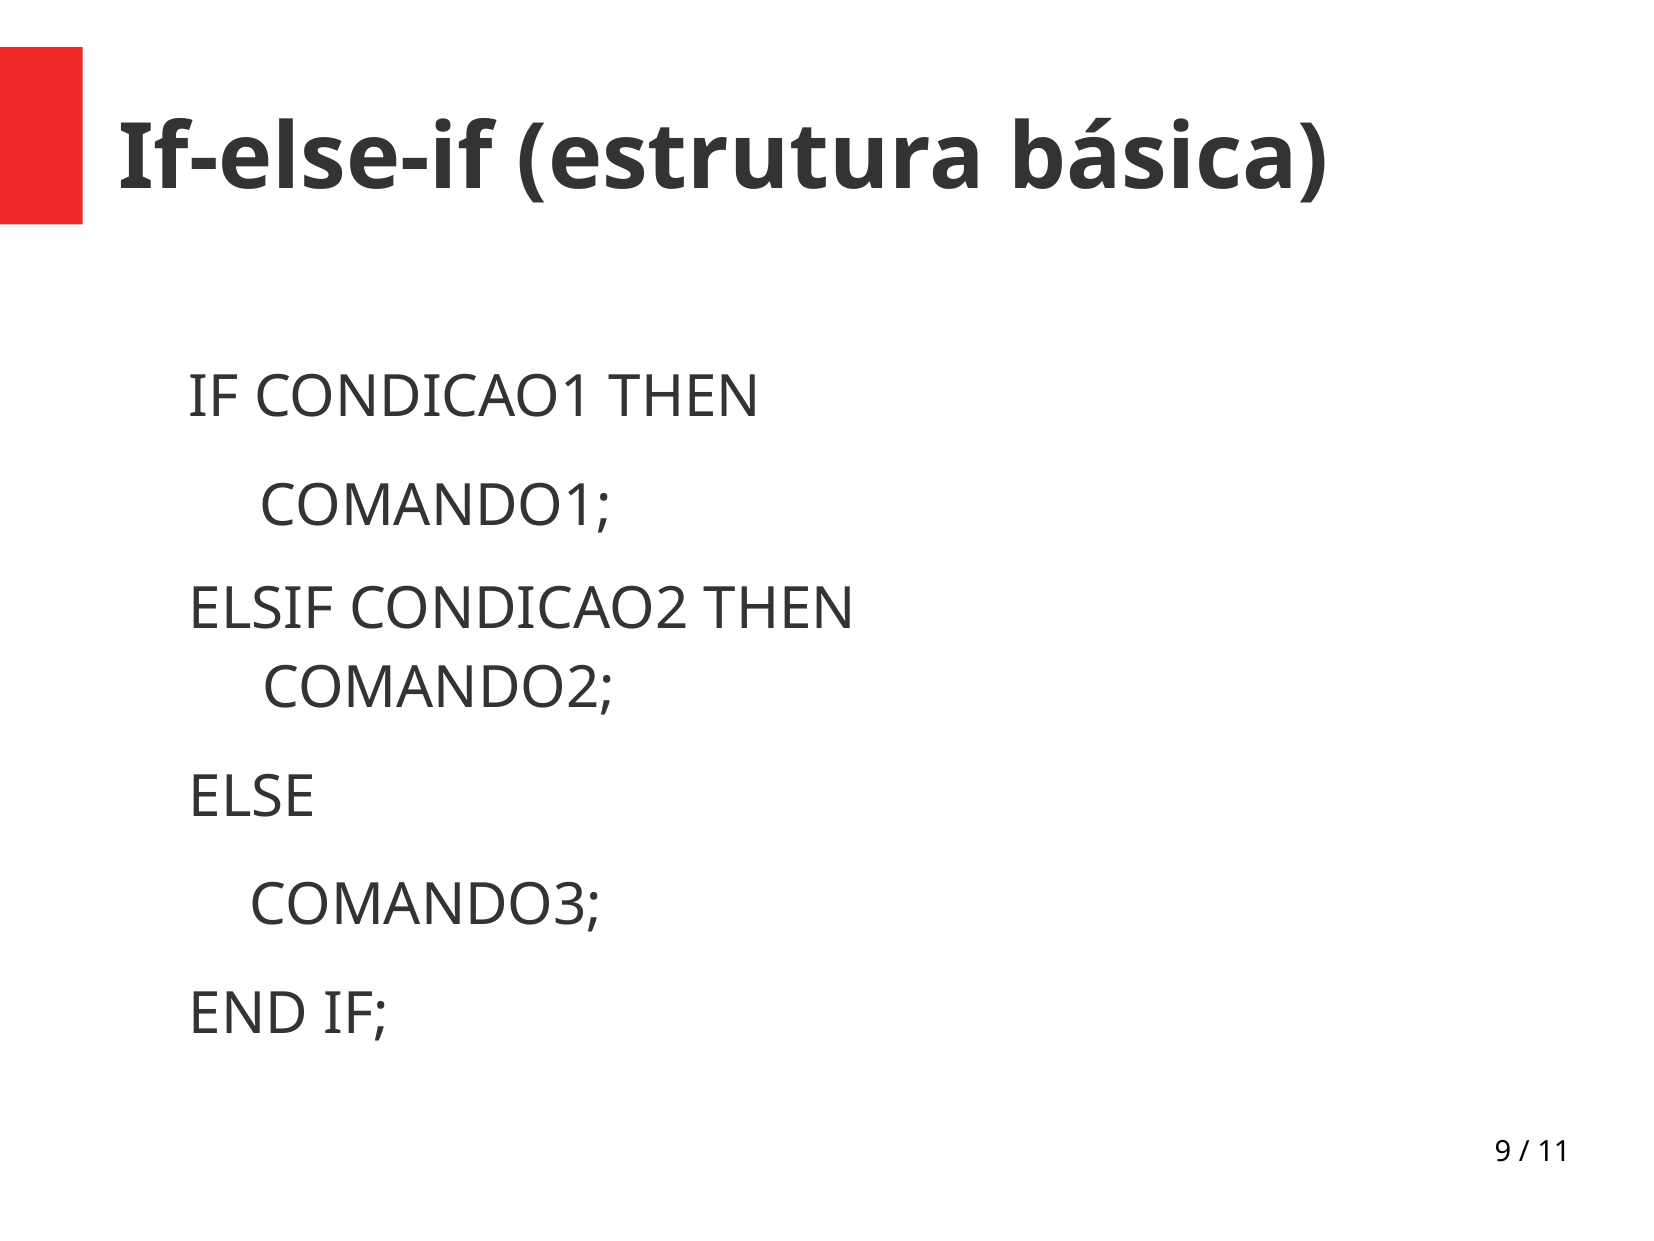

# If-else-if (estrutura básica)
IF CONDICAO1 THEN
COMANDO1;
ELSIF CONDICAO2 THEN
	COMANDO2;
ELSE
 COMANDO3;
END IF;
9